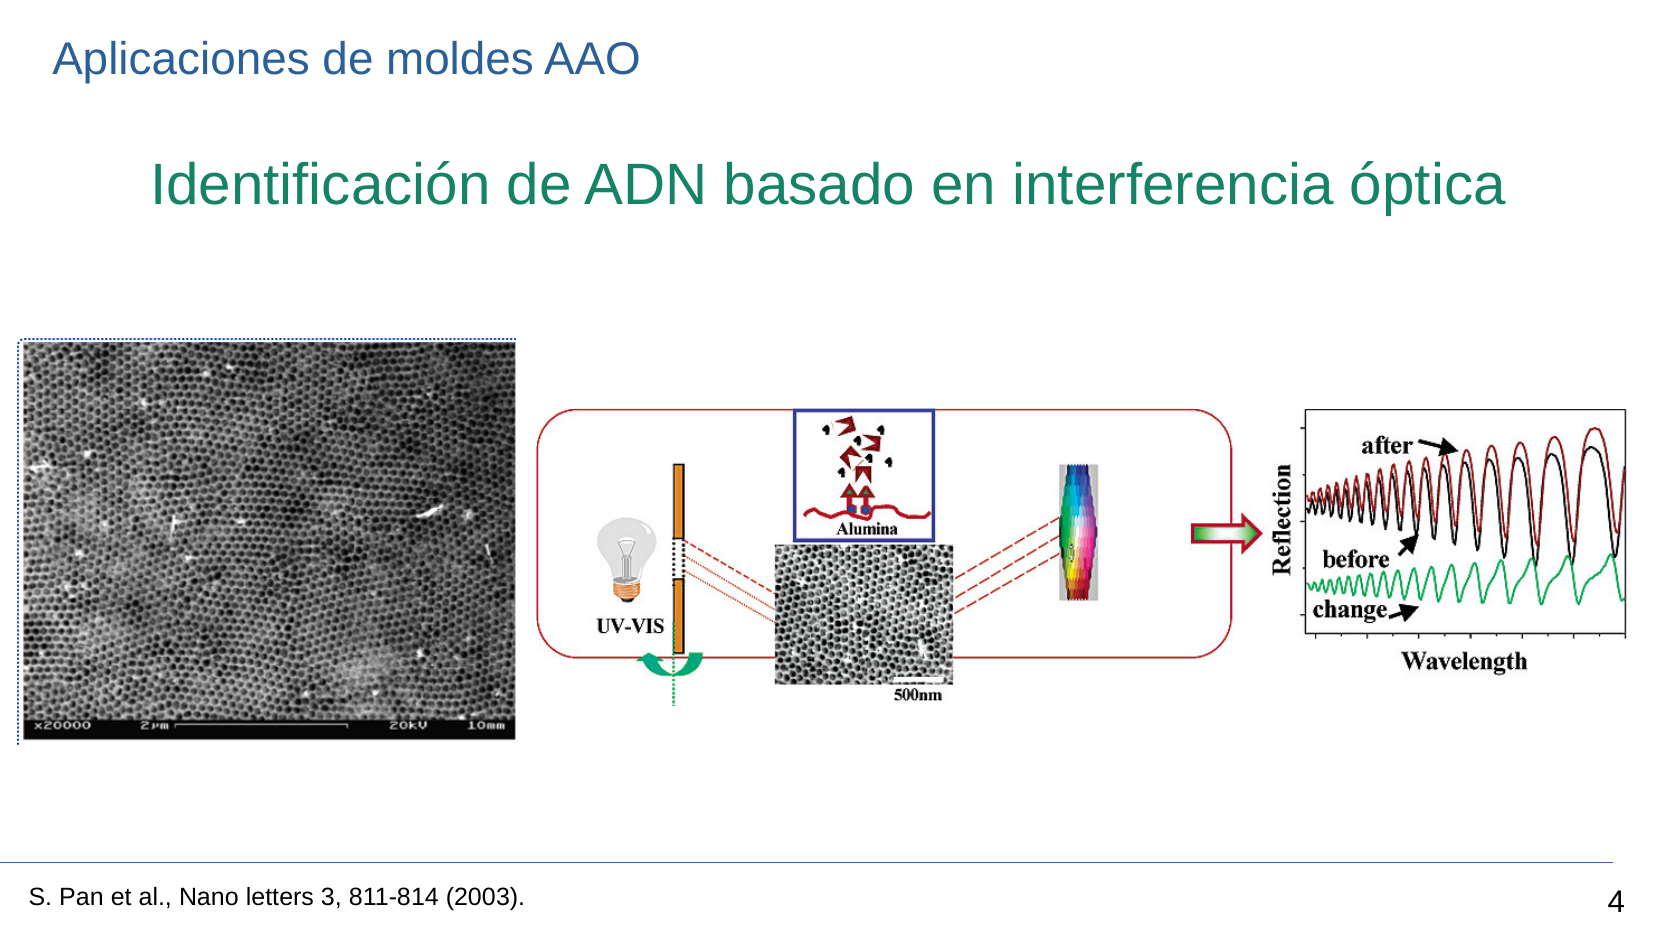

Aplicaciones de moldes AAO
Identificación de ADN basado en interferencia óptica
S. Pan et al., Nano letters 3, 811-814 (2003).